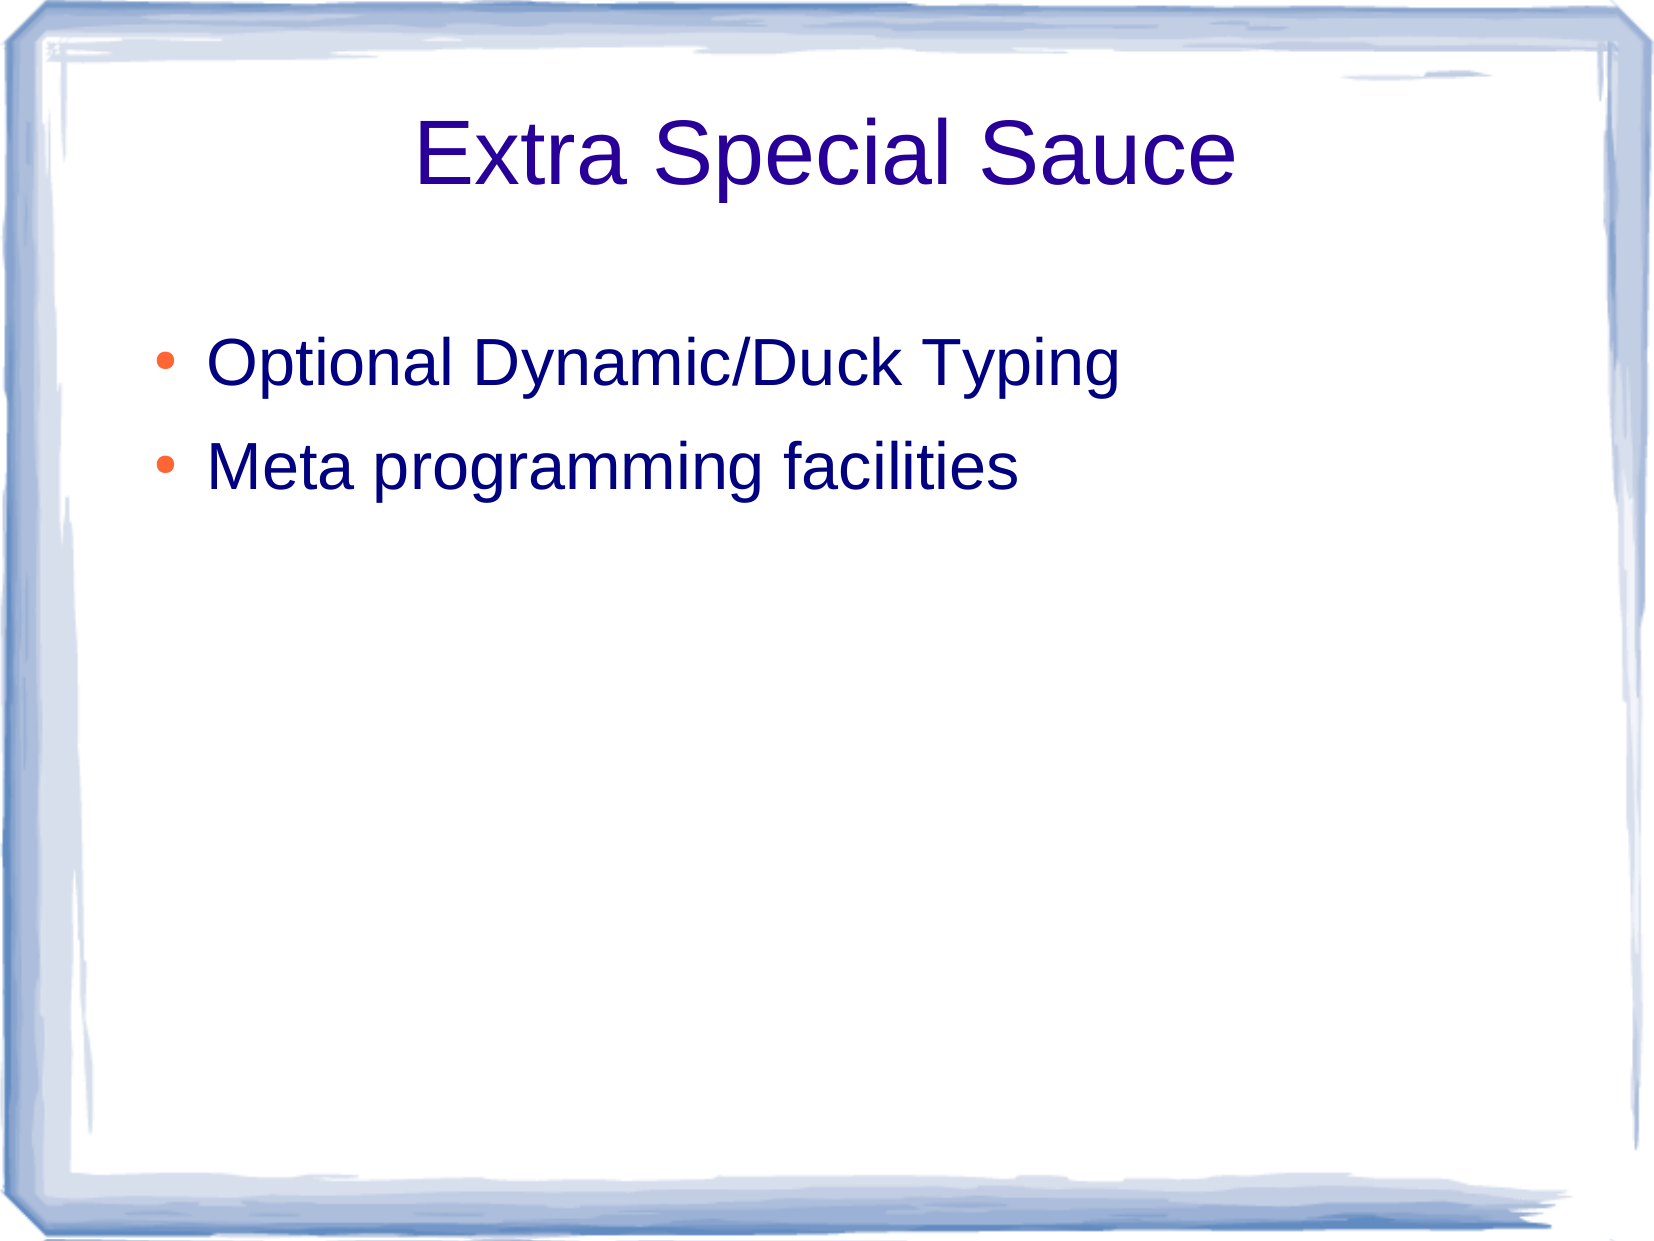

# Extra Special Sauce
Optional Dynamic/Duck Typing
Meta programming facilities